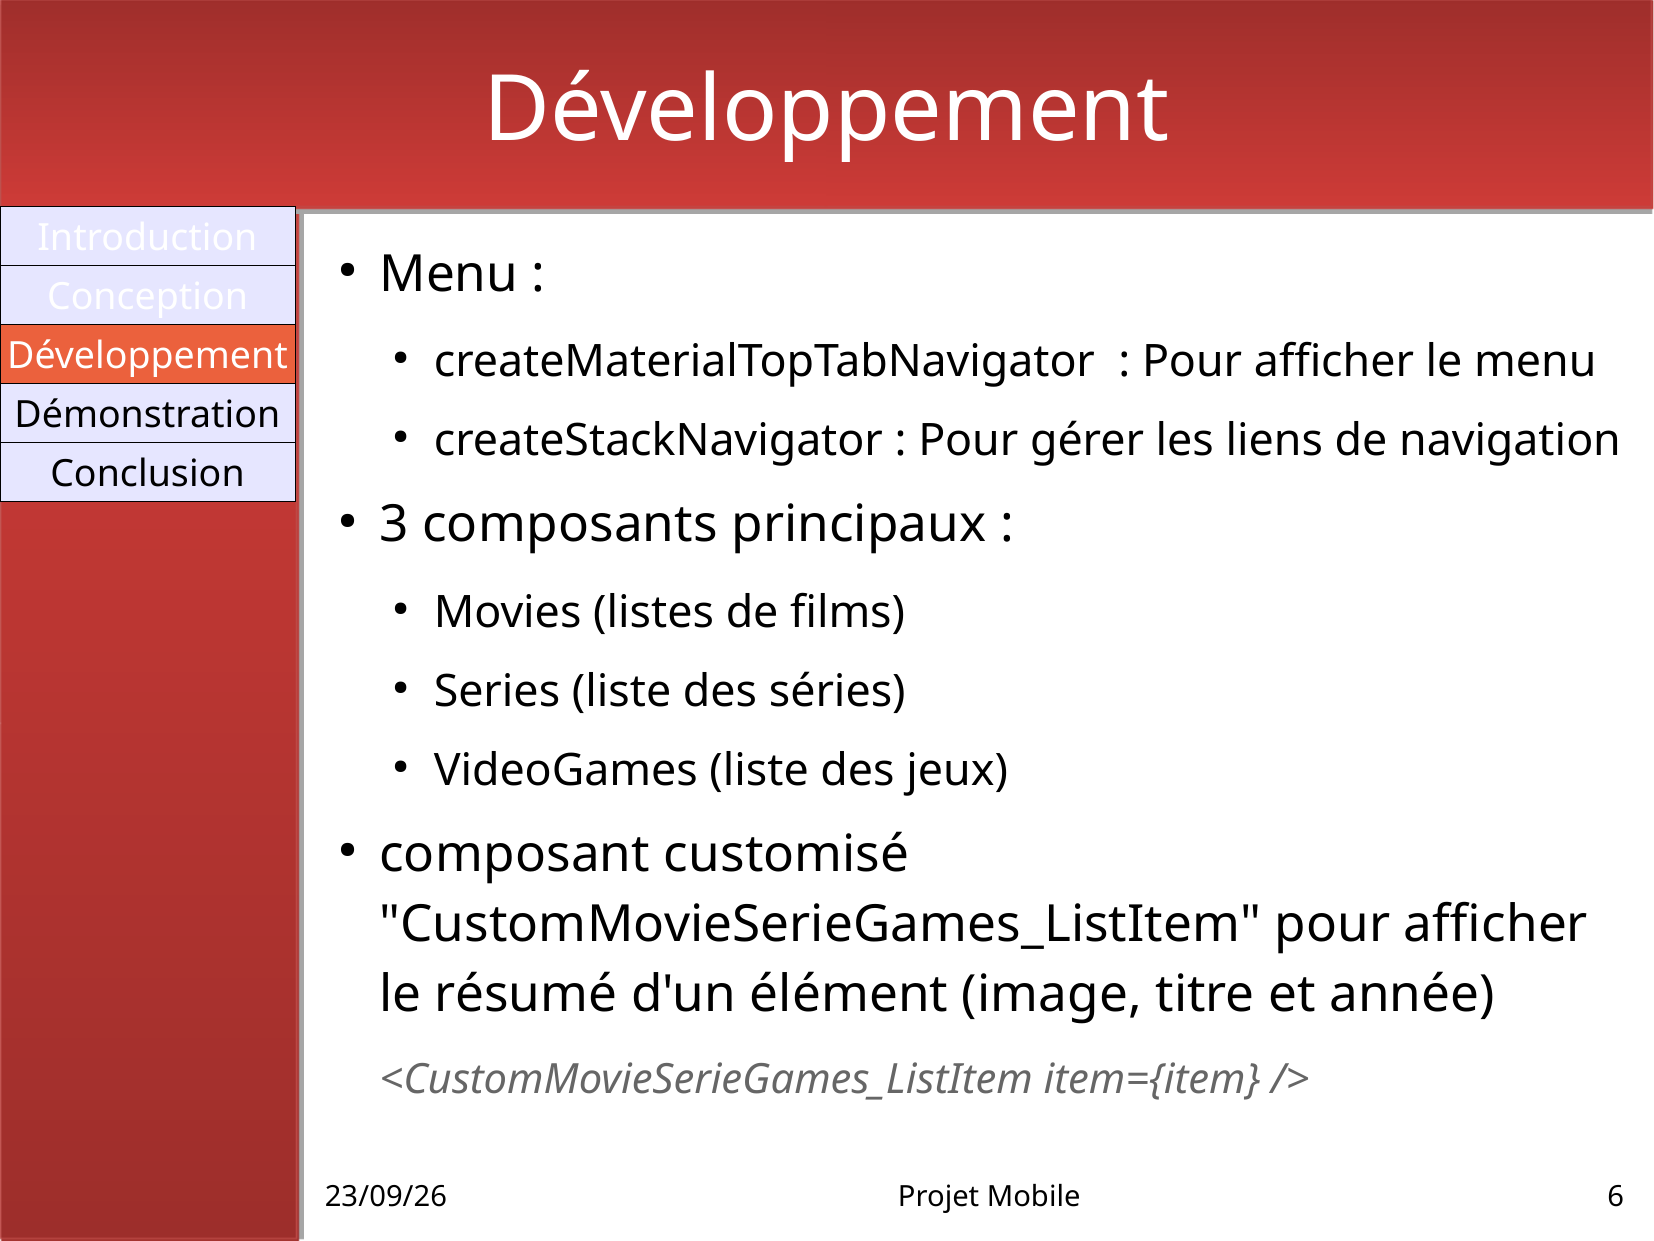

# Développement
Introduction
Menu :
createMaterialTopTabNavigator : Pour afficher le menu
createStackNavigator : Pour gérer les liens de navigation
3 composants principaux :
Movies (listes de films)
Series (liste des séries)
VideoGames (liste des jeux)
composant customisé "CustomMovieSerieGames_ListItem" pour afficher le résumé d'un élément (image, titre et année)
<CustomMovieSerieGames_ListItem item={item} />
Conception
Développement
Démonstration
Conclusion
Projet Mobile
6